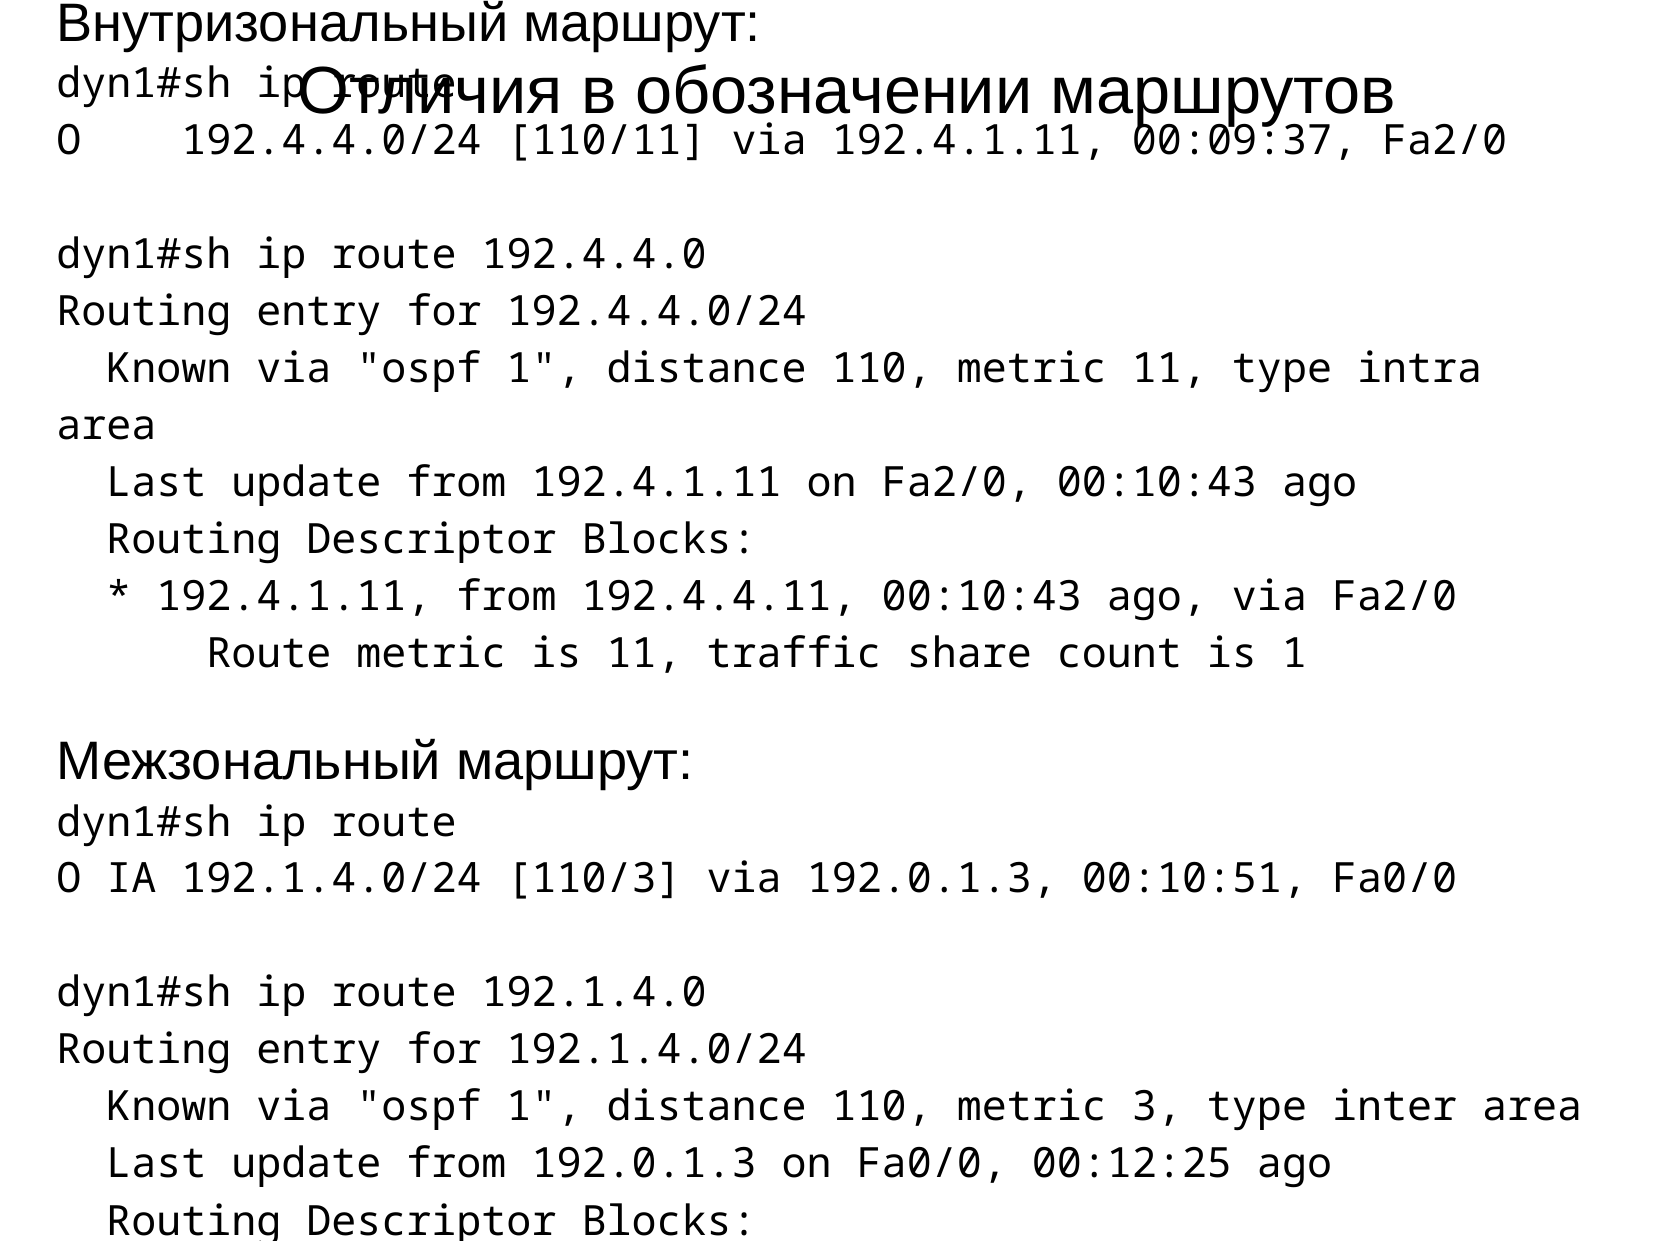

Внутризональный маршрут:
dyn1#sh ip route
O 192.4.4.0/24 [110/11] via 192.4.1.11, 00:09:37, Fa2/0
dyn1#sh ip route 192.4.4.0
Routing entry for 192.4.4.0/24
 Known via "ospf 1", distance 110, metric 11, type intra area
 Last update from 192.4.1.11 on Fa2/0, 00:10:43 ago
 Routing Descriptor Blocks:
 * 192.4.1.11, from 192.4.4.11, 00:10:43 ago, via Fa2/0
 Route metric is 11, traffic share count is 1
Межзональный маршрут:
dyn1#sh ip route
O IA 192.1.4.0/24 [110/3] via 192.0.1.3, 00:10:51, Fa0/0
dyn1#sh ip route 192.1.4.0
Routing entry for 192.1.4.0/24
 Known via "ospf 1", distance 110, metric 3, type inter area
 Last update from 192.0.1.3 on Fa0/0, 00:12:25 ago
 Routing Descriptor Blocks:
 * 192.0.1.3, from 192.0.0.3, 00:12:25 ago, via Fa0/0
 Route metric is 3, traffic share count is 1
# Отличия в обозначении маршрутов